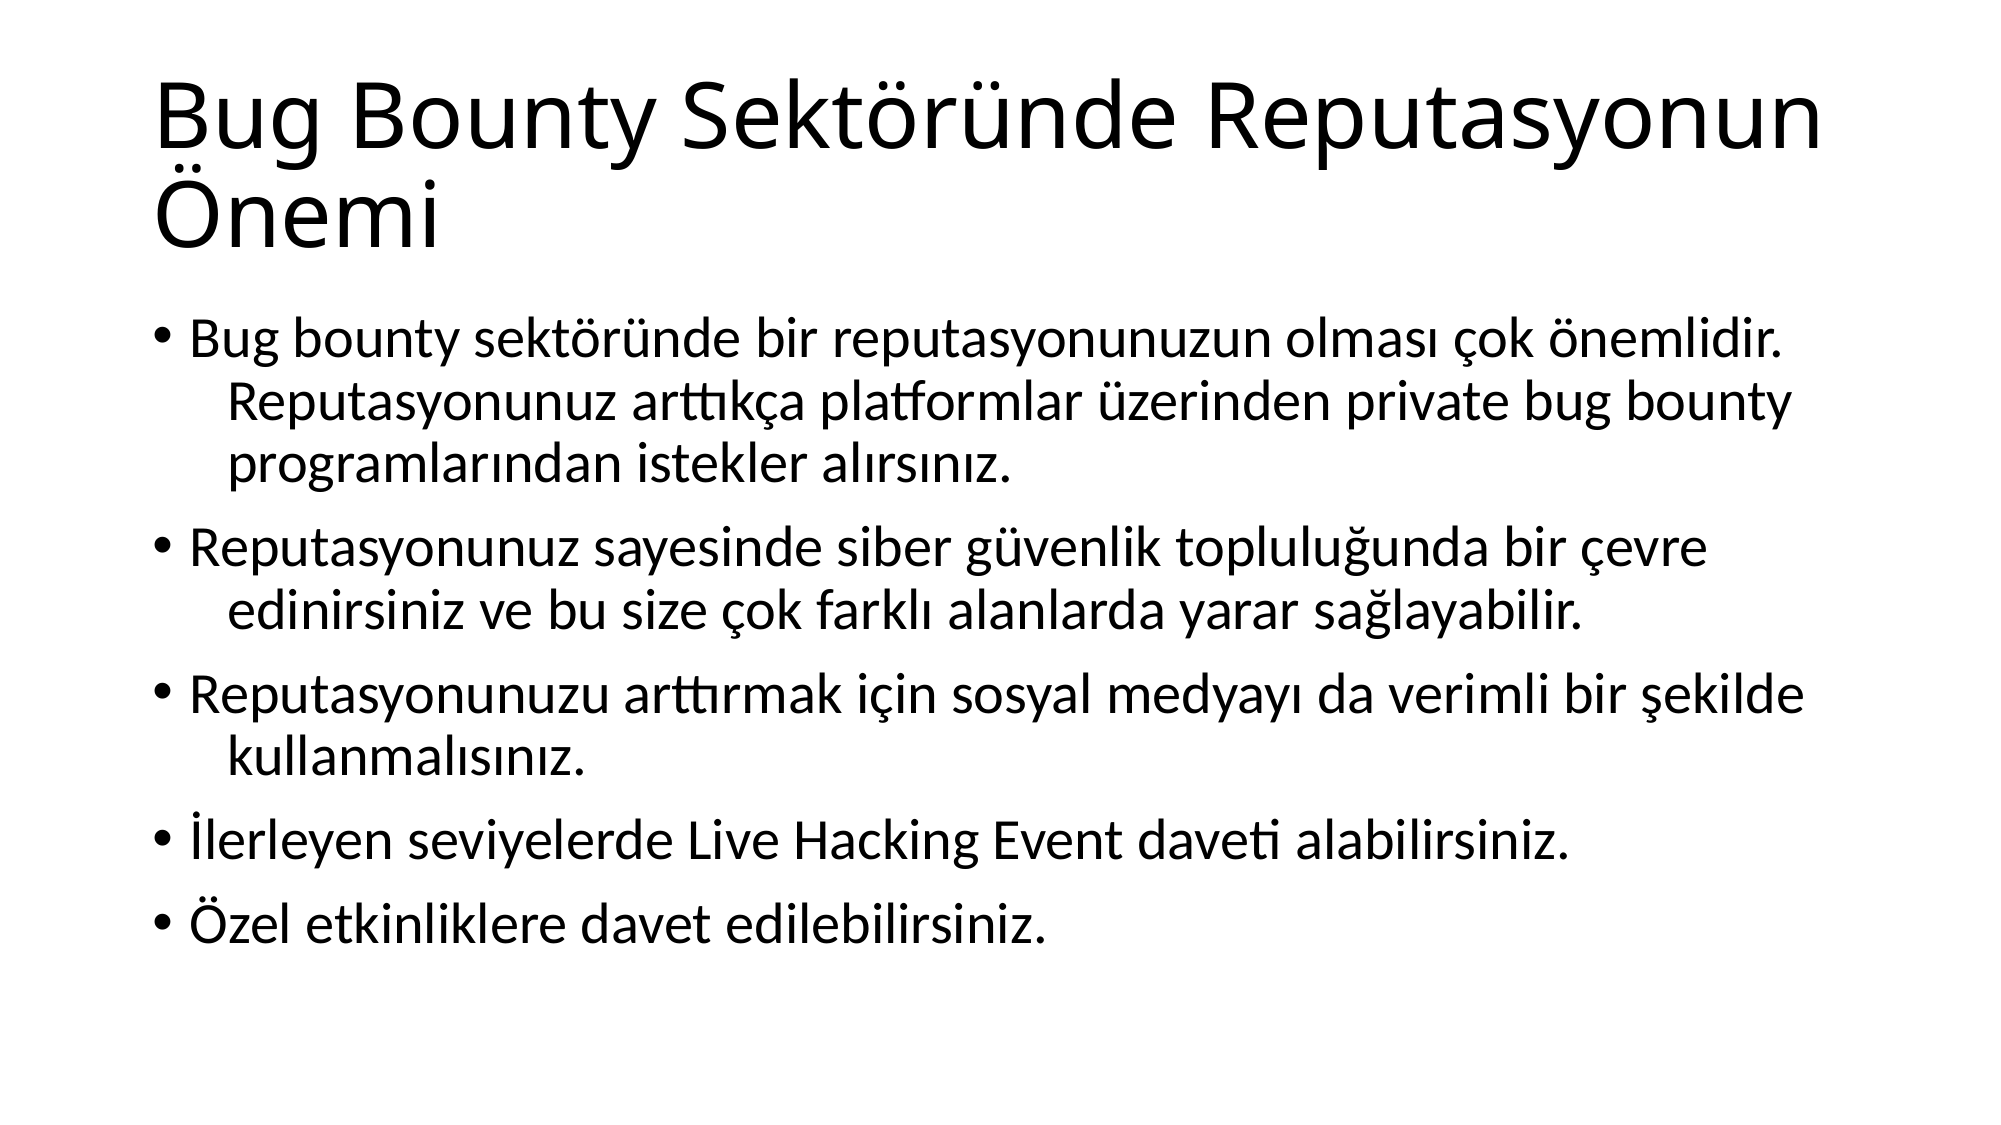

# Bug Bounty Sektöründe Reputasyonun Önemi
Bug bounty sektöründe bir reputasyonunuzun olması çok önemlidir. Reputasyonunuz arttıkça platformlar üzerinden private bug bounty programlarından istekler alırsınız.
Reputasyonunuz sayesinde siber güvenlik topluluğunda bir çevre edinirsiniz ve bu size çok farklı alanlarda yarar sağlayabilir.
Reputasyonunuzu arttırmak için sosyal medyayı da verimli bir şekilde kullanmalısınız.
İlerleyen seviyelerde Live Hacking Event daveti alabilirsiniz.
Özel etkinliklere davet edilebilirsiniz.